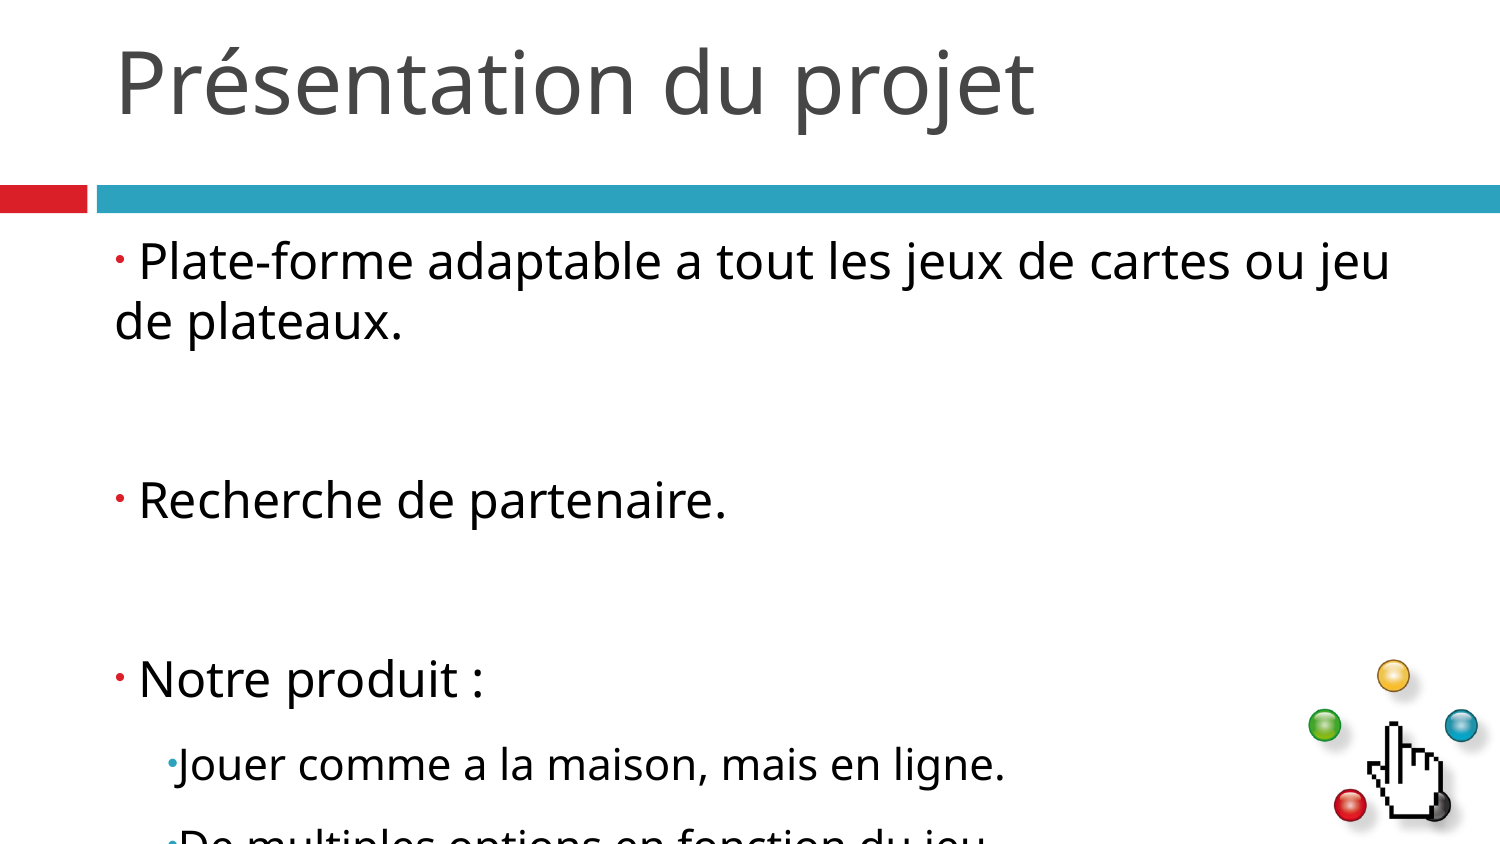

# Présentation du projet
 Plate-forme adaptable a tout les jeux de cartes ou jeu de plateaux.
 Recherche de partenaire.
 Notre produit :
Jouer comme a la maison, mais en ligne.
De multiples options en fonction du jeu.